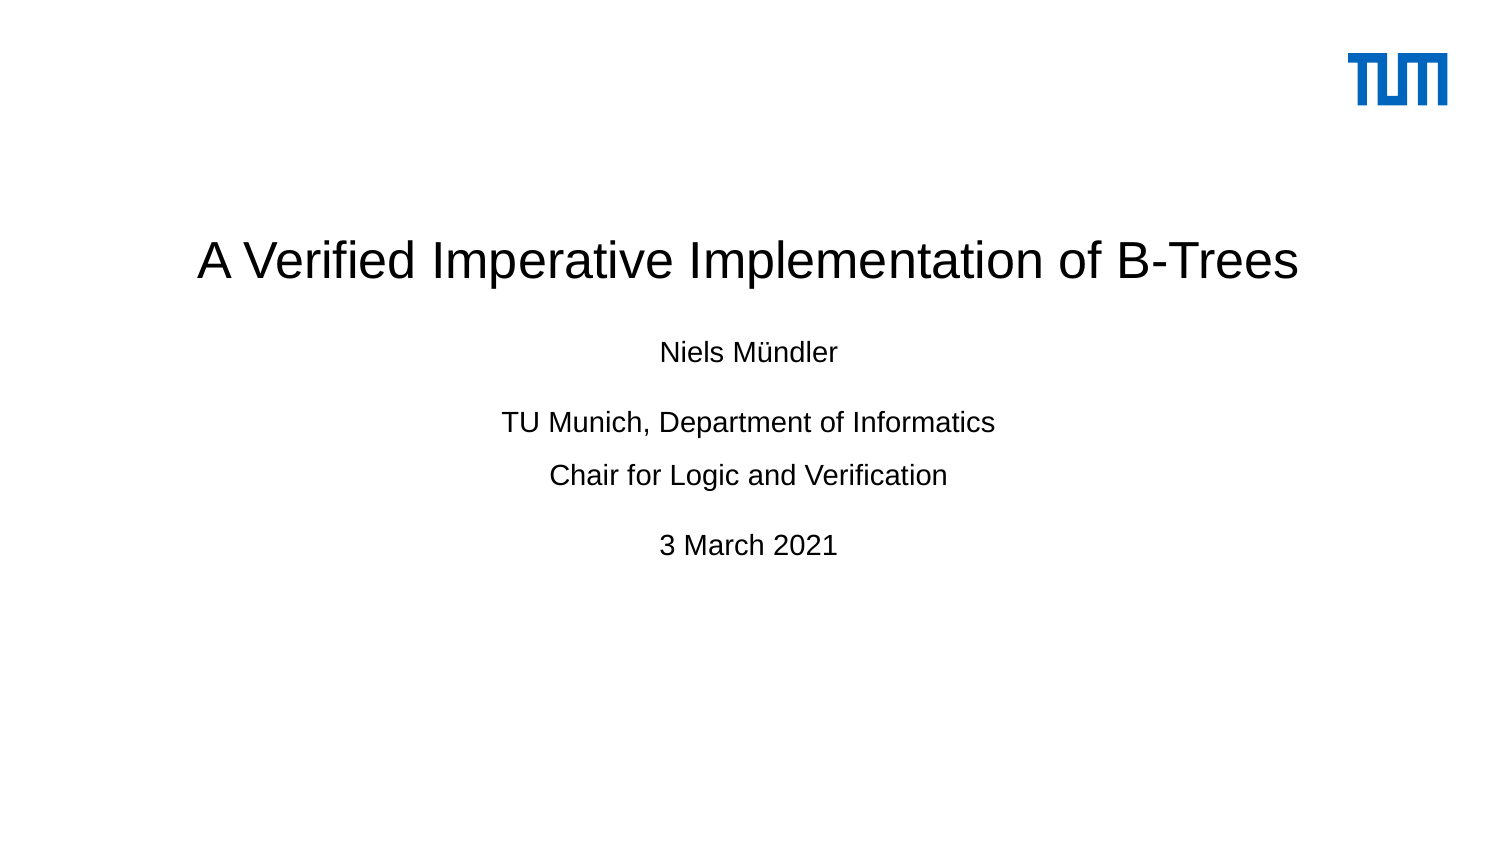

# A Verified Imperative Implementation of B-Trees
Niels Mündler
TU Munich, Department of Informatics
Chair for Logic and Verification
3 March 2021